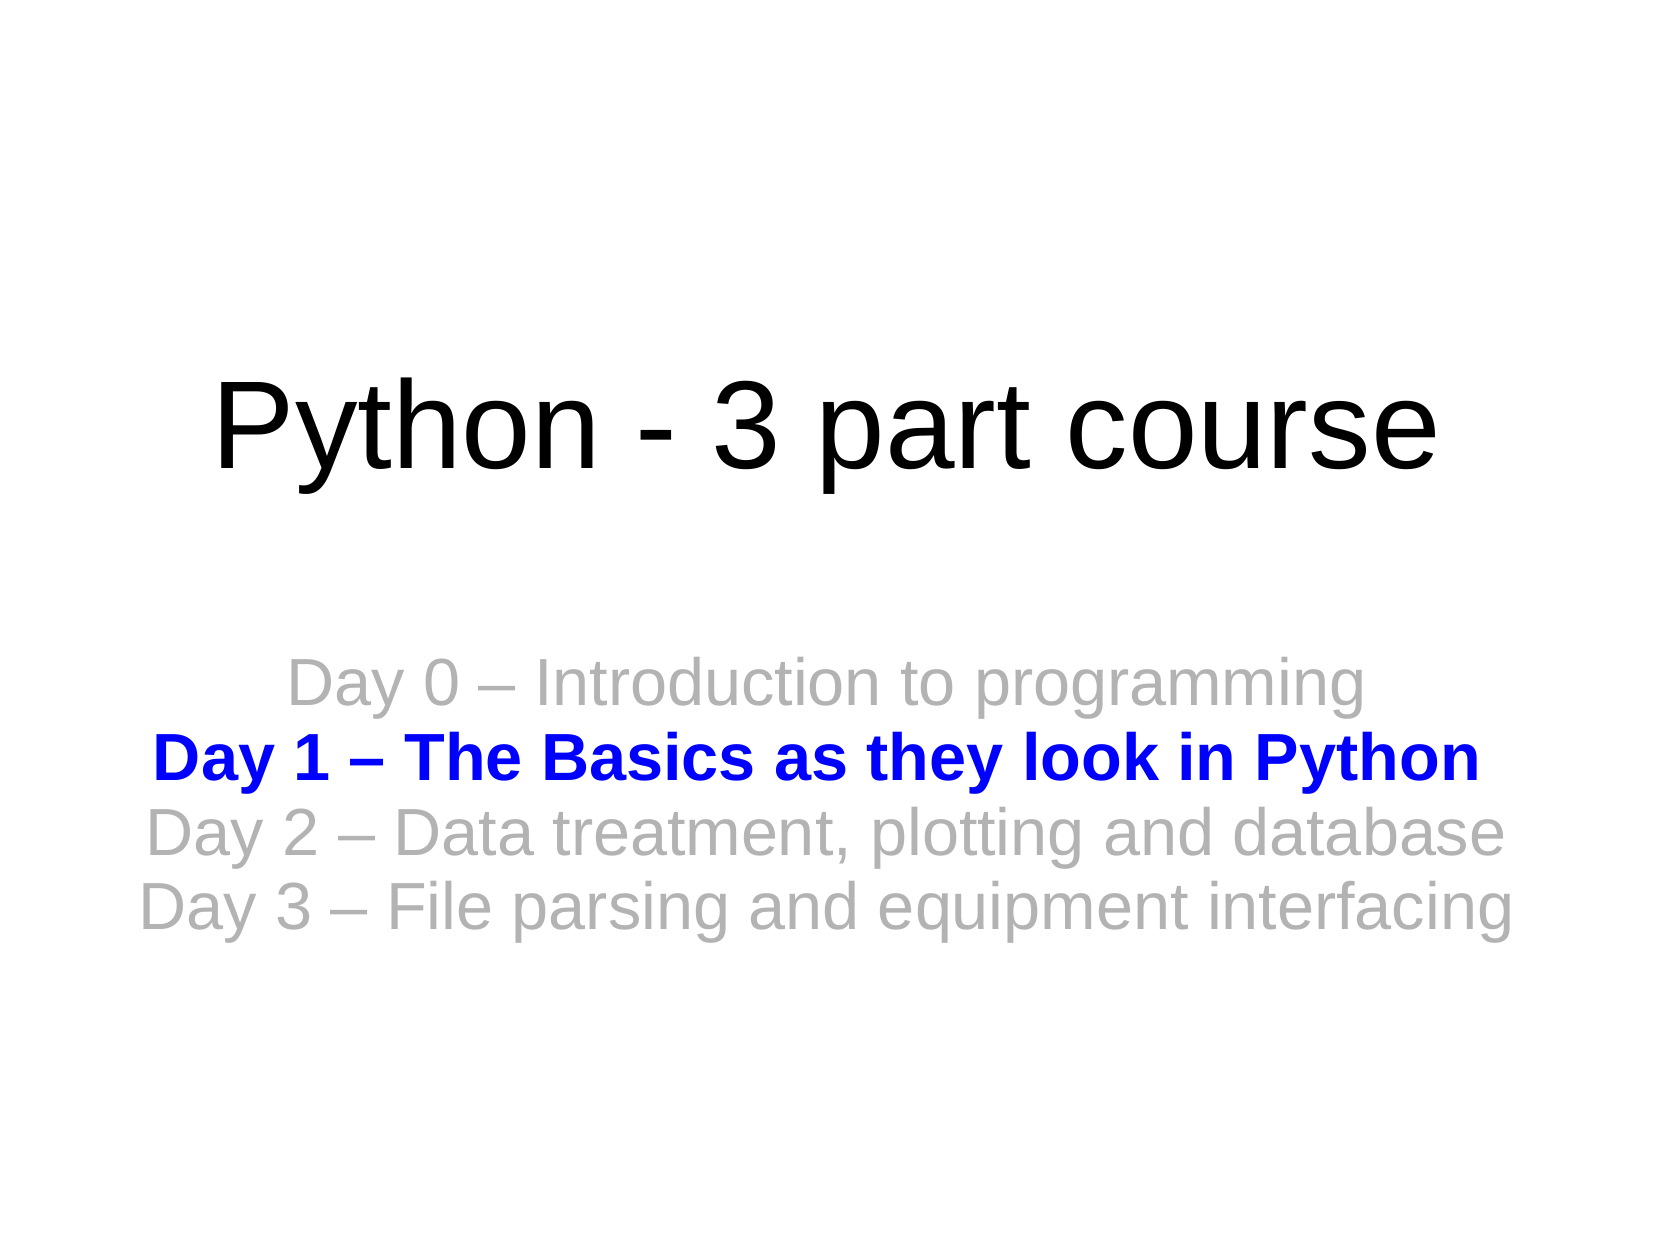

# Python - 3 part course
Day 0 – Introduction to programming
Day 1 – The Basics as they look in Python
Day 2 – Data treatment, plotting and database
Day 3 – File parsing and equipment interfacing